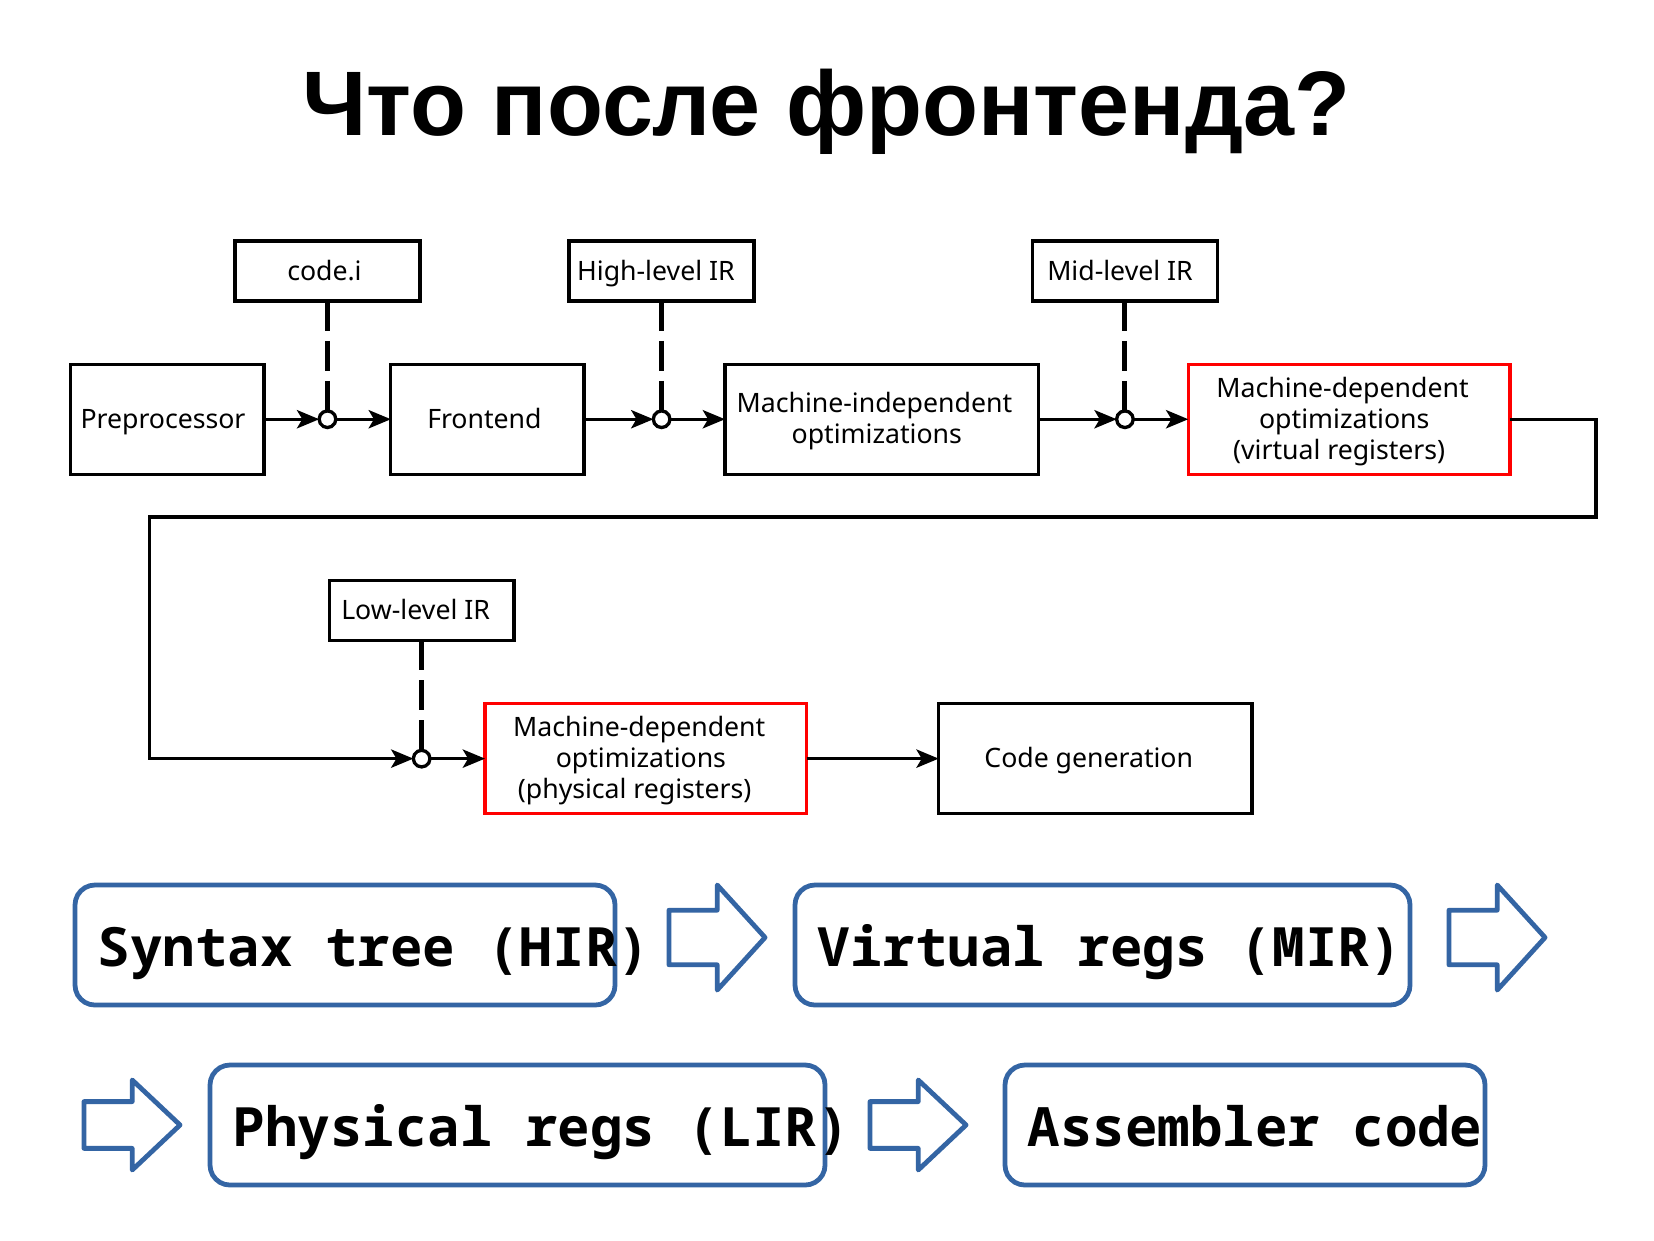

# Что после фронтенда?
Syntax tree (HIR)
Virtual regs (MIR)
Physical regs (LIR)
Assembler code